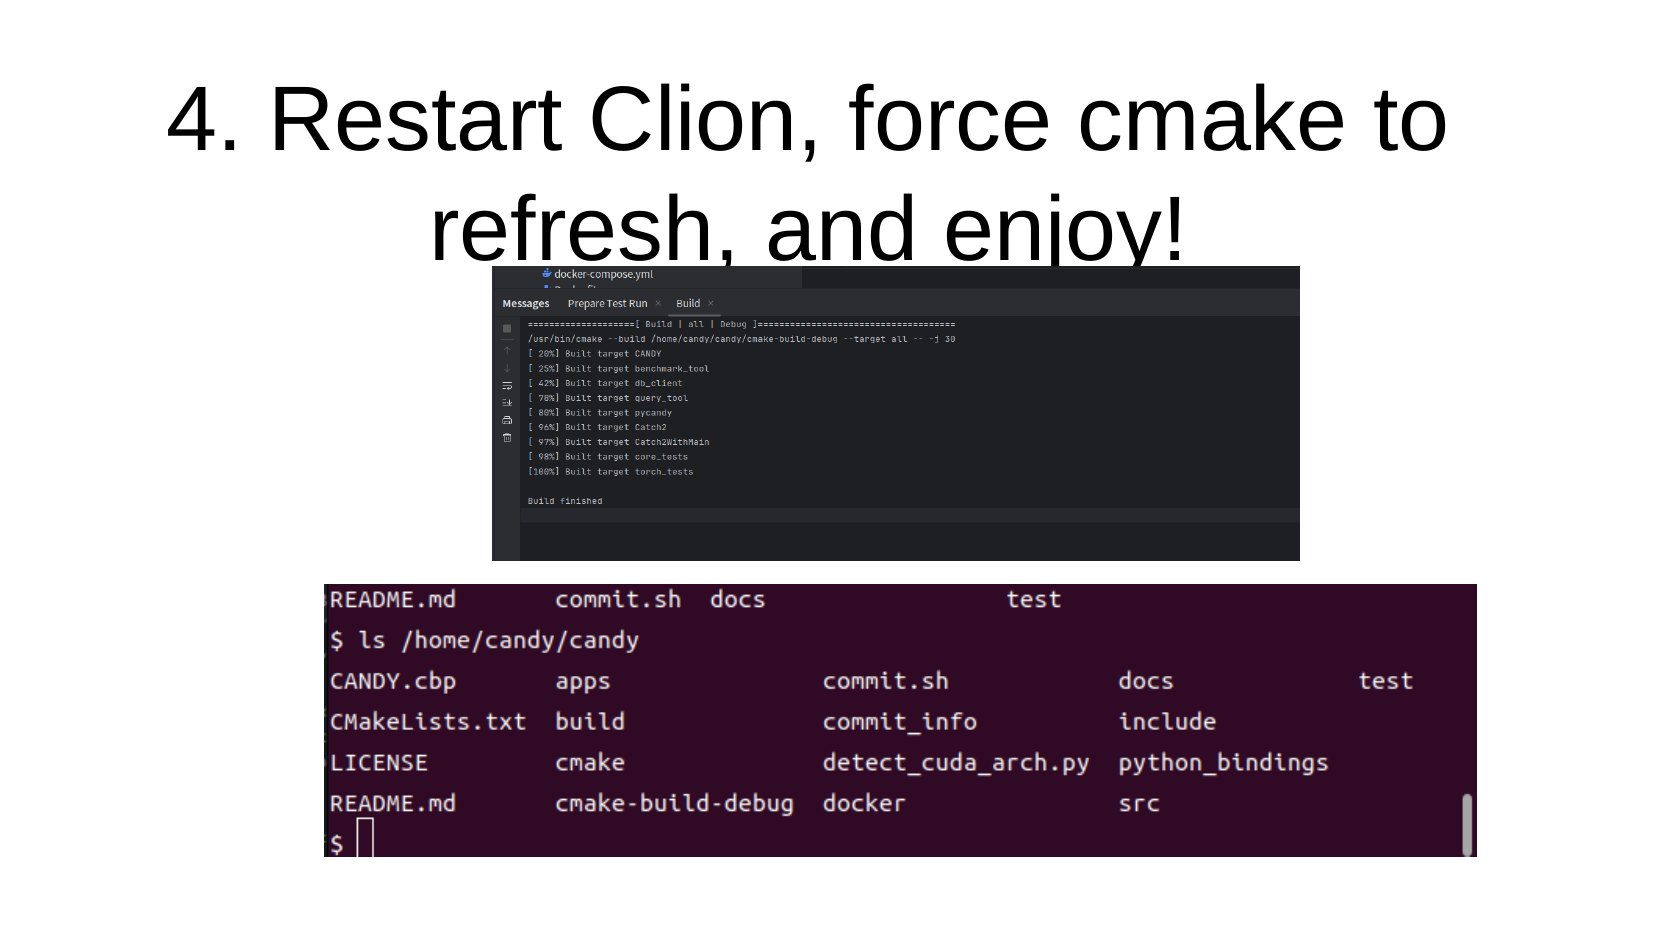

# 4. Restart Clion, force cmake to refresh, and enjoy!